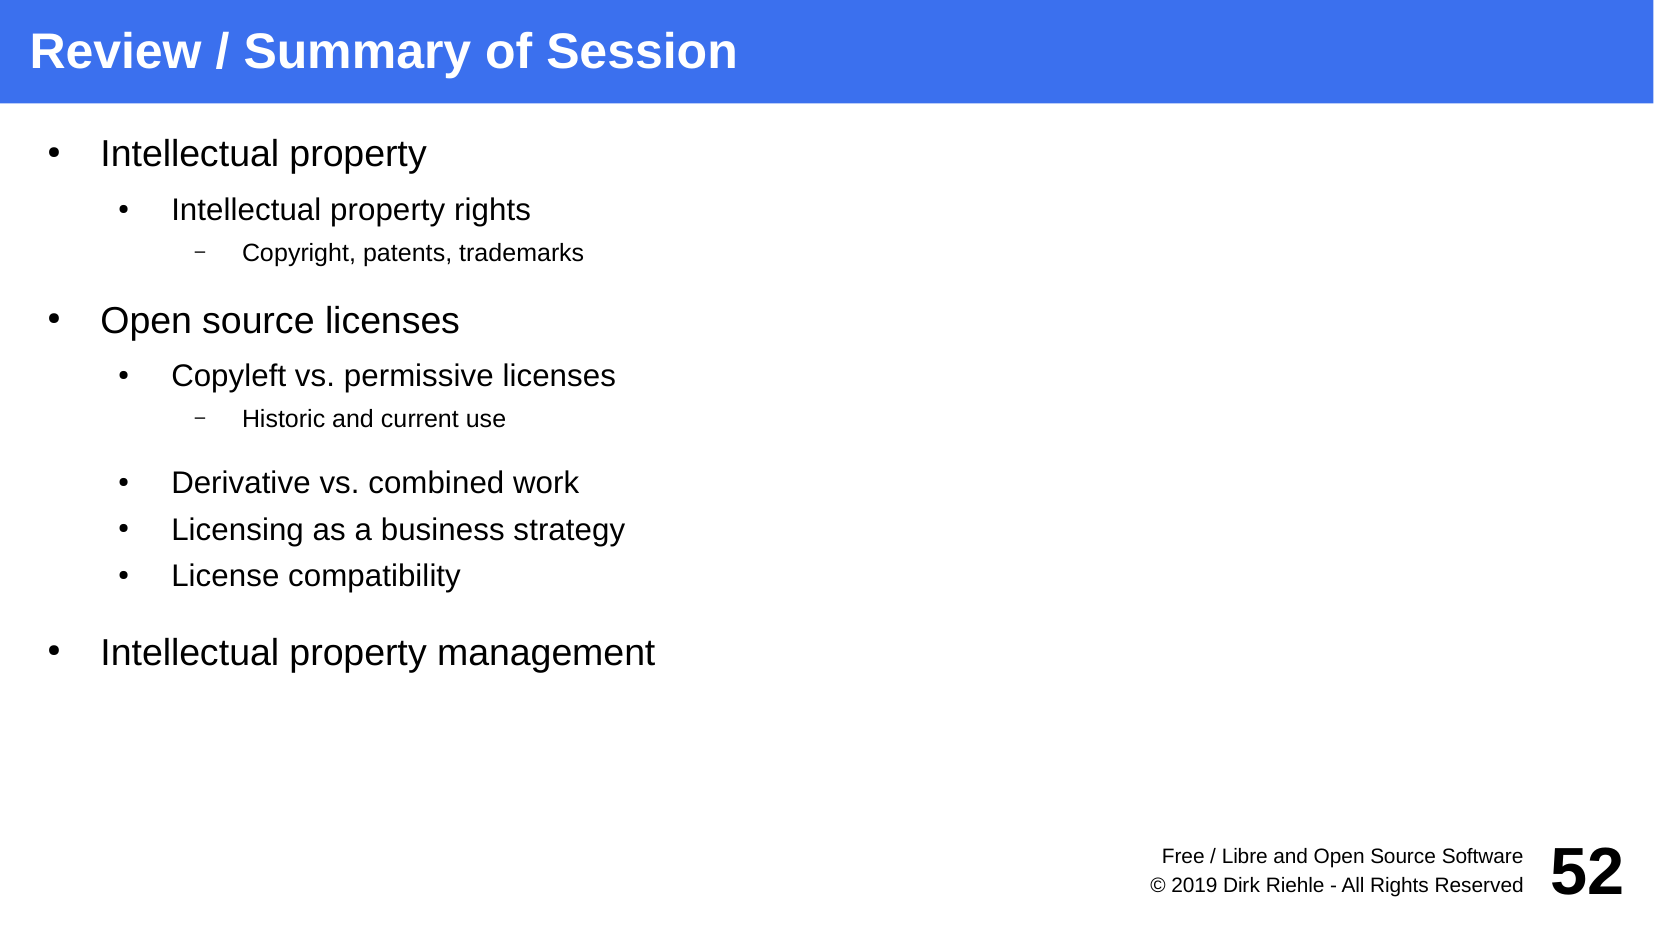

# Review / Summary of Session
Intellectual property
Intellectual property rights
Copyright, patents, trademarks
Open source licenses
Copyleft vs. permissive licenses
Historic and current use
Derivative vs. combined work
Licensing as a business strategy
License compatibility
Intellectual property management
Free / Libre and Open Source Software
52
© 2019 Dirk Riehle - All Rights Reserved